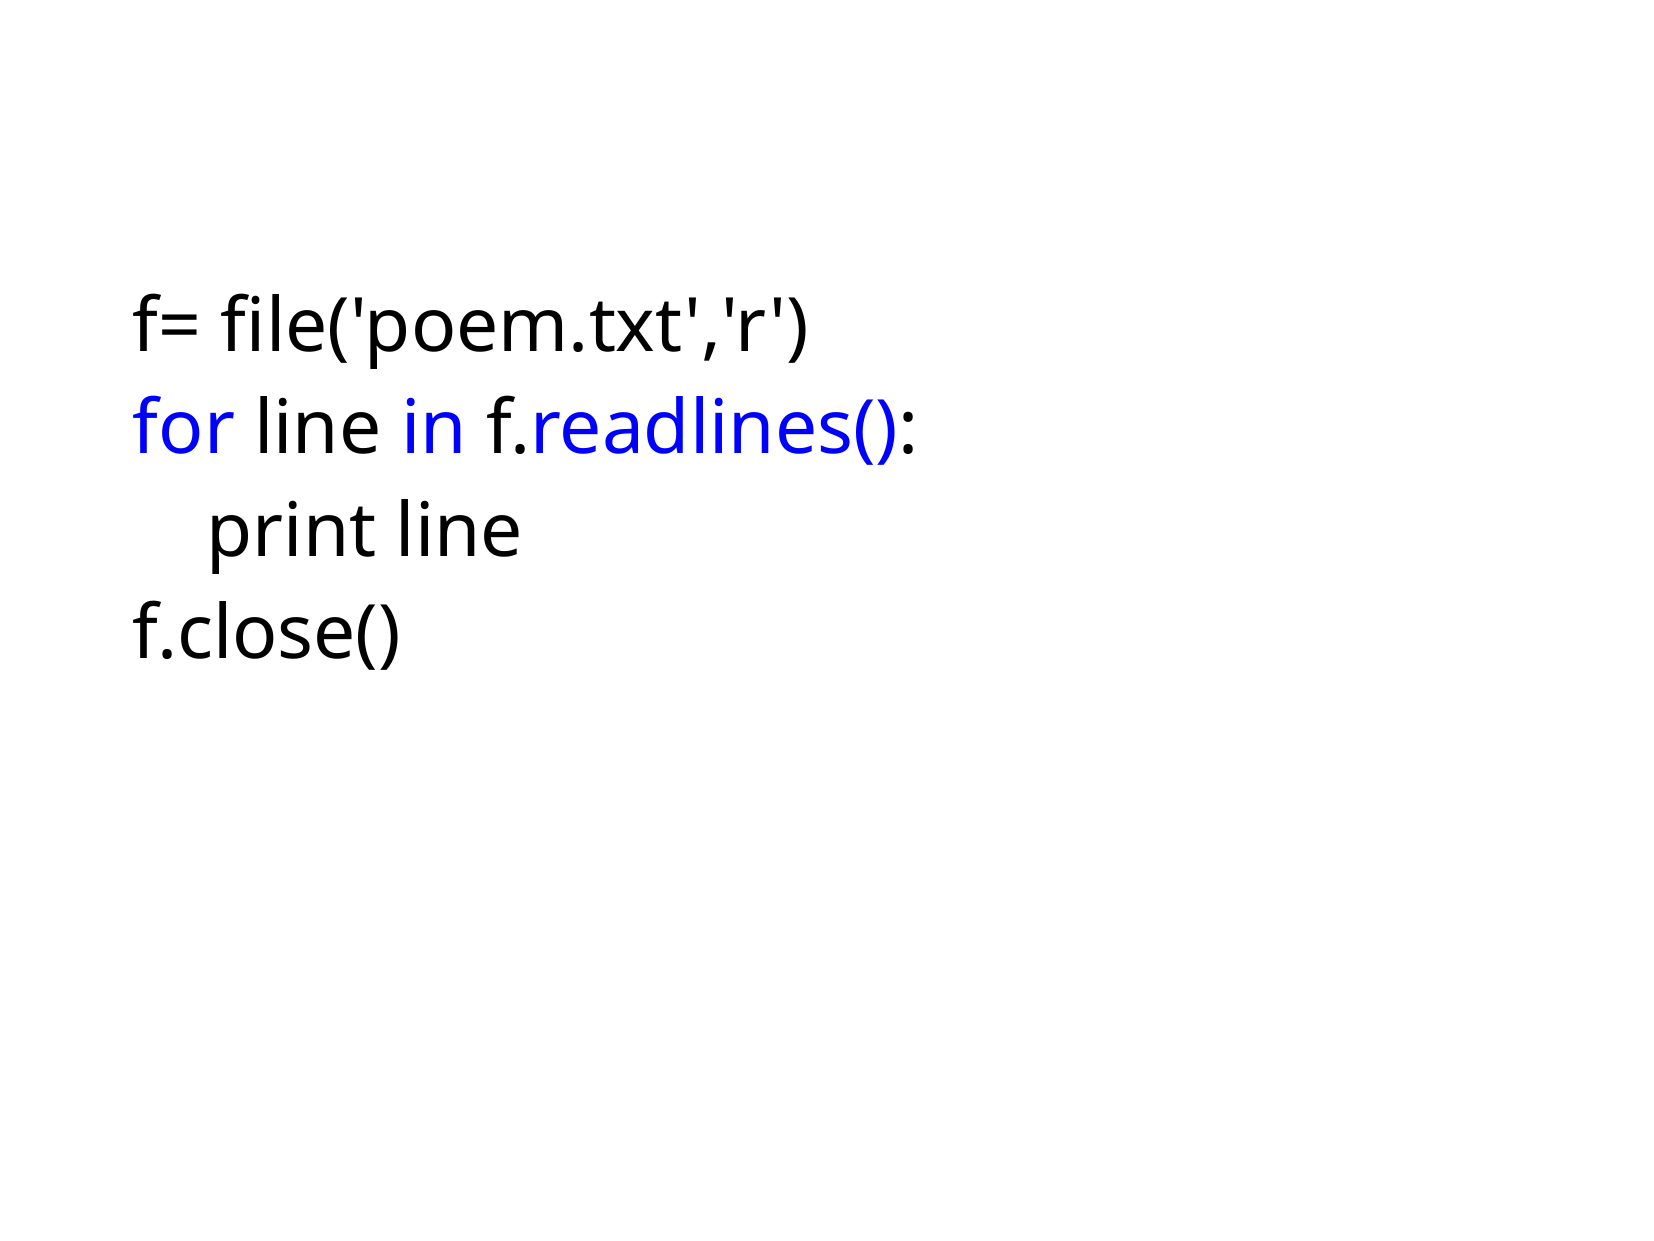

f= file('poem.txt','r')
for line in f.readlines():
	print line
f.close()